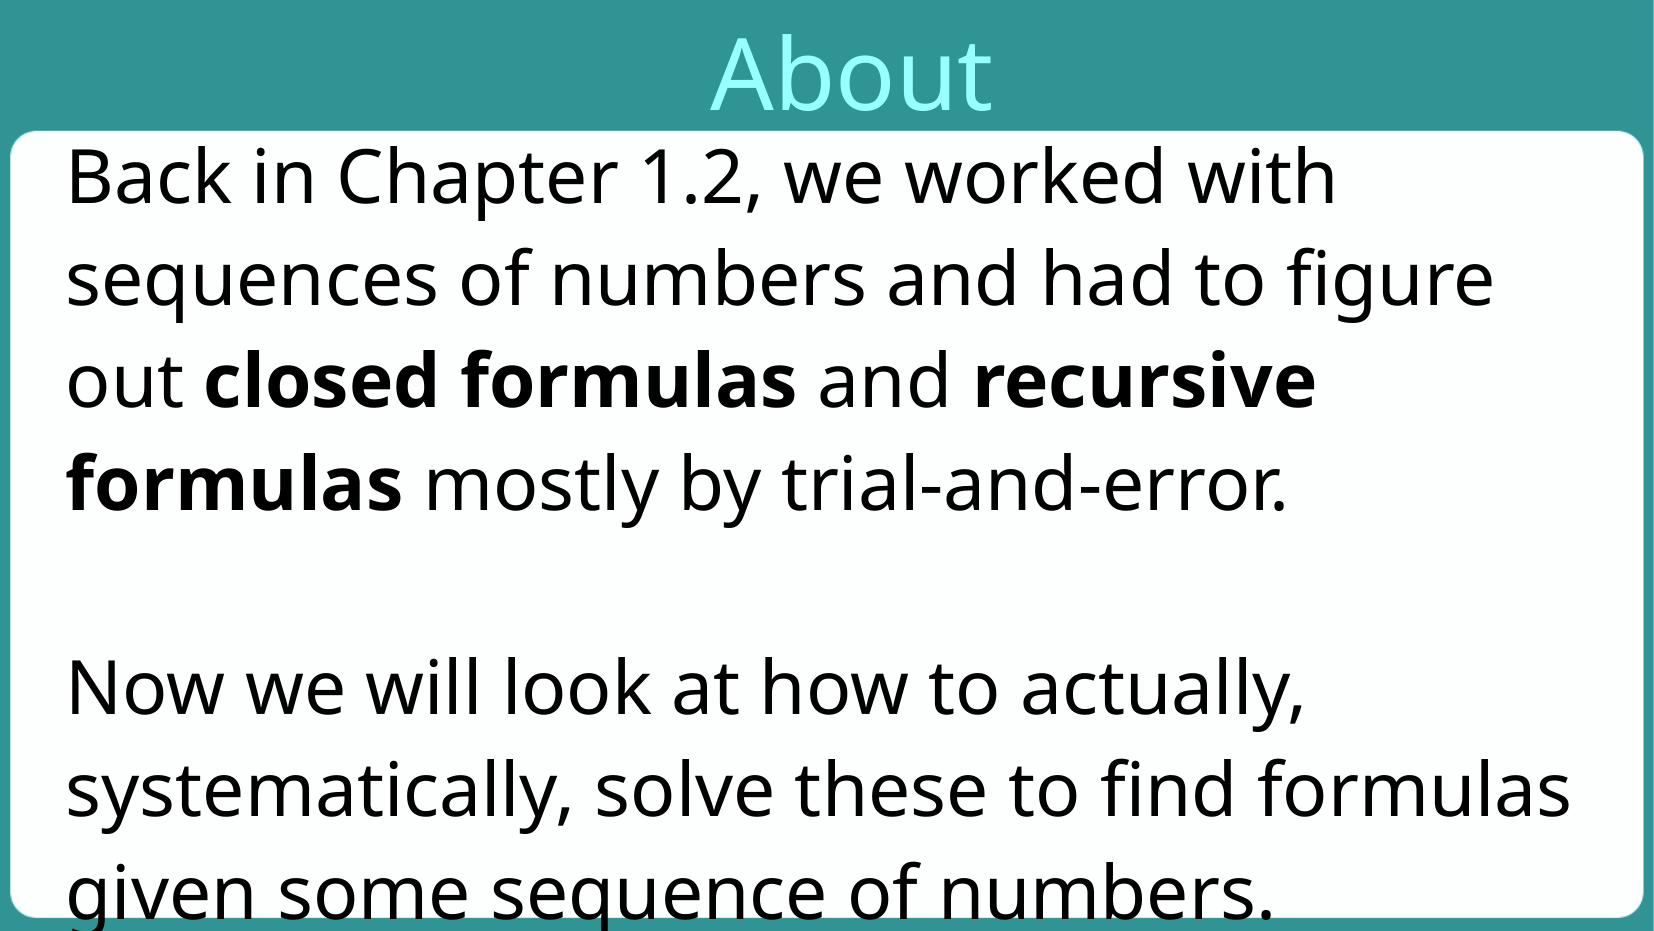

# About
Back in Chapter 1.2, we worked with sequences of numbers and had to figure out closed formulas and recursive formulas mostly by trial-and-error.
Now we will look at how to actually, systematically, solve these to find formulas given some sequence of numbers.